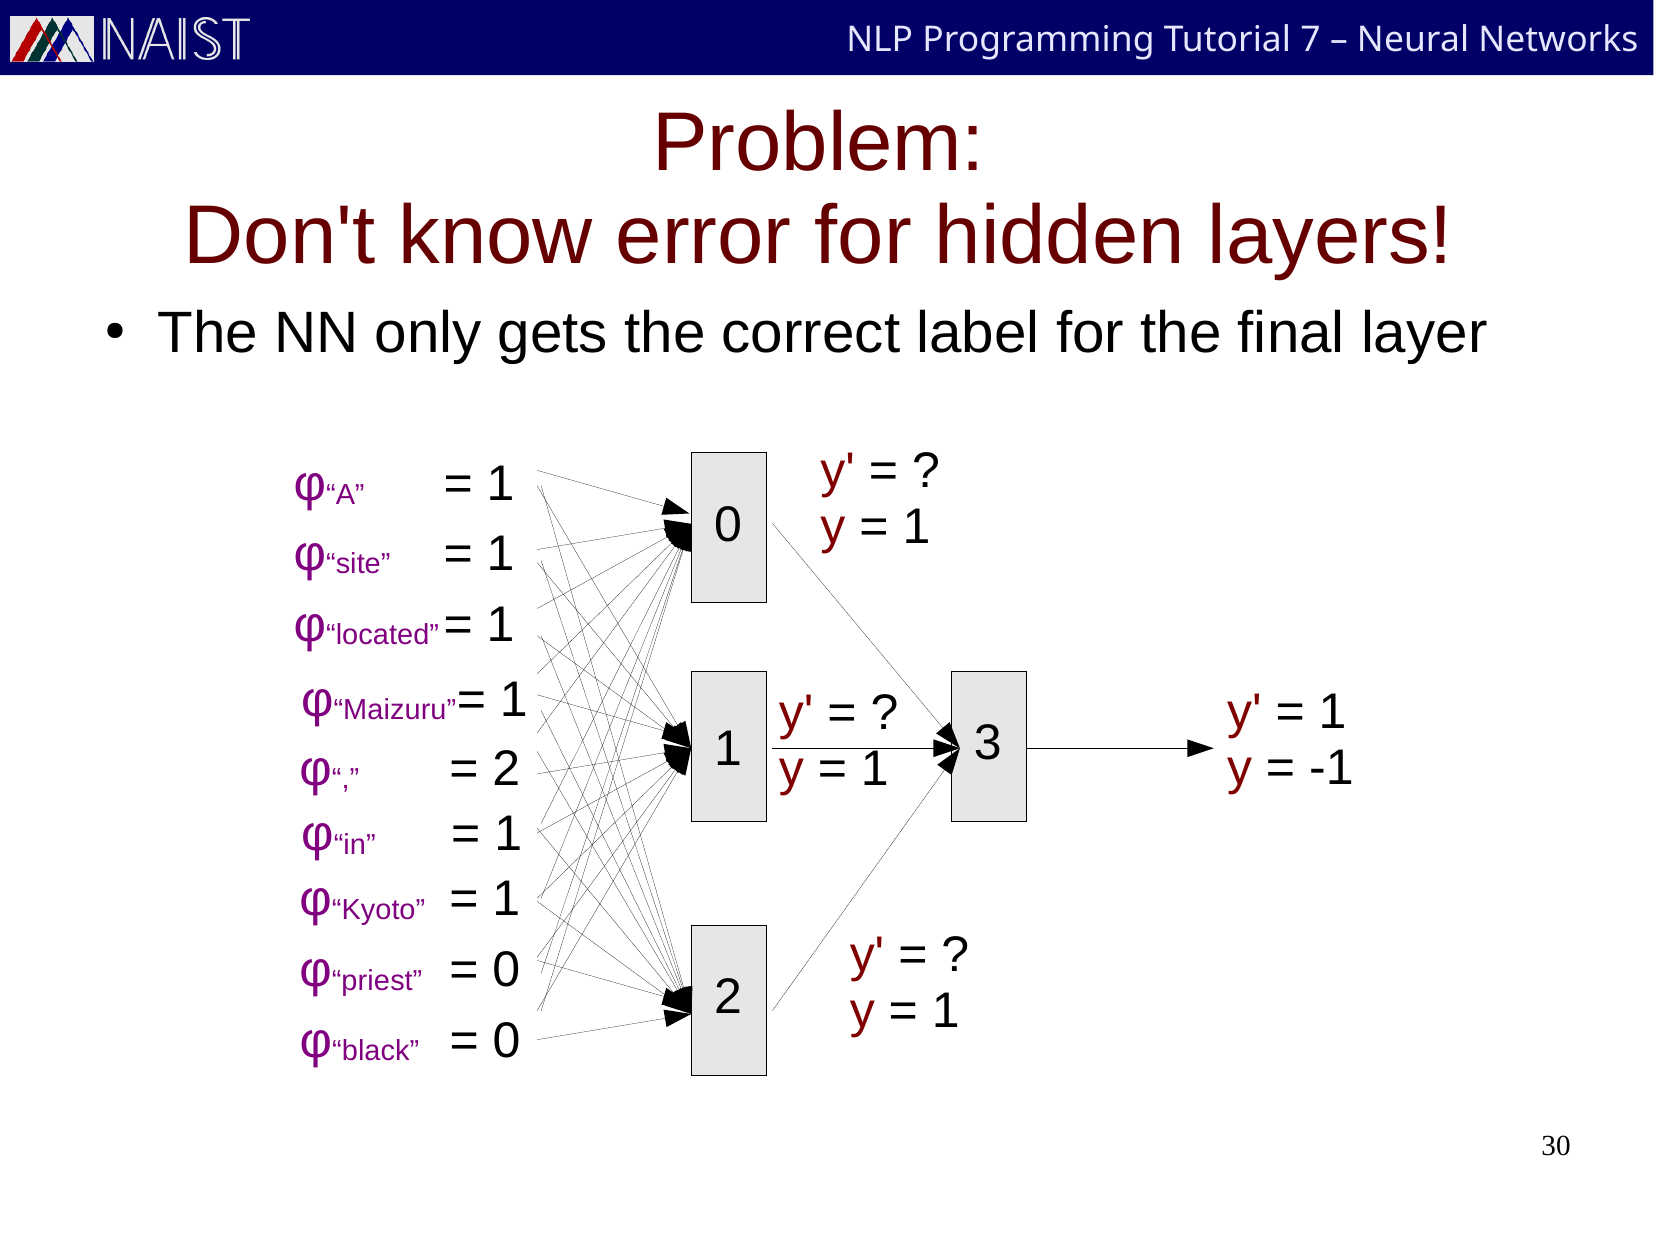

# Problem: Don't know error for hidden layers!
The NN only gets the correct label for the final layer
y' = ?
y = 1
φ“A”		= 1
0
φ“site”	= 1
φ“located”	= 1
φ“Maizuru”= 1
y' = 1
y = -1
y' = ?
y = 1
3
1
φ“,”		= 2
φ“in”		= 1
φ“Kyoto” 	= 1
y' = ?
y = 1
φ“priest” 	= 0
2
φ“black” 	= 0
30